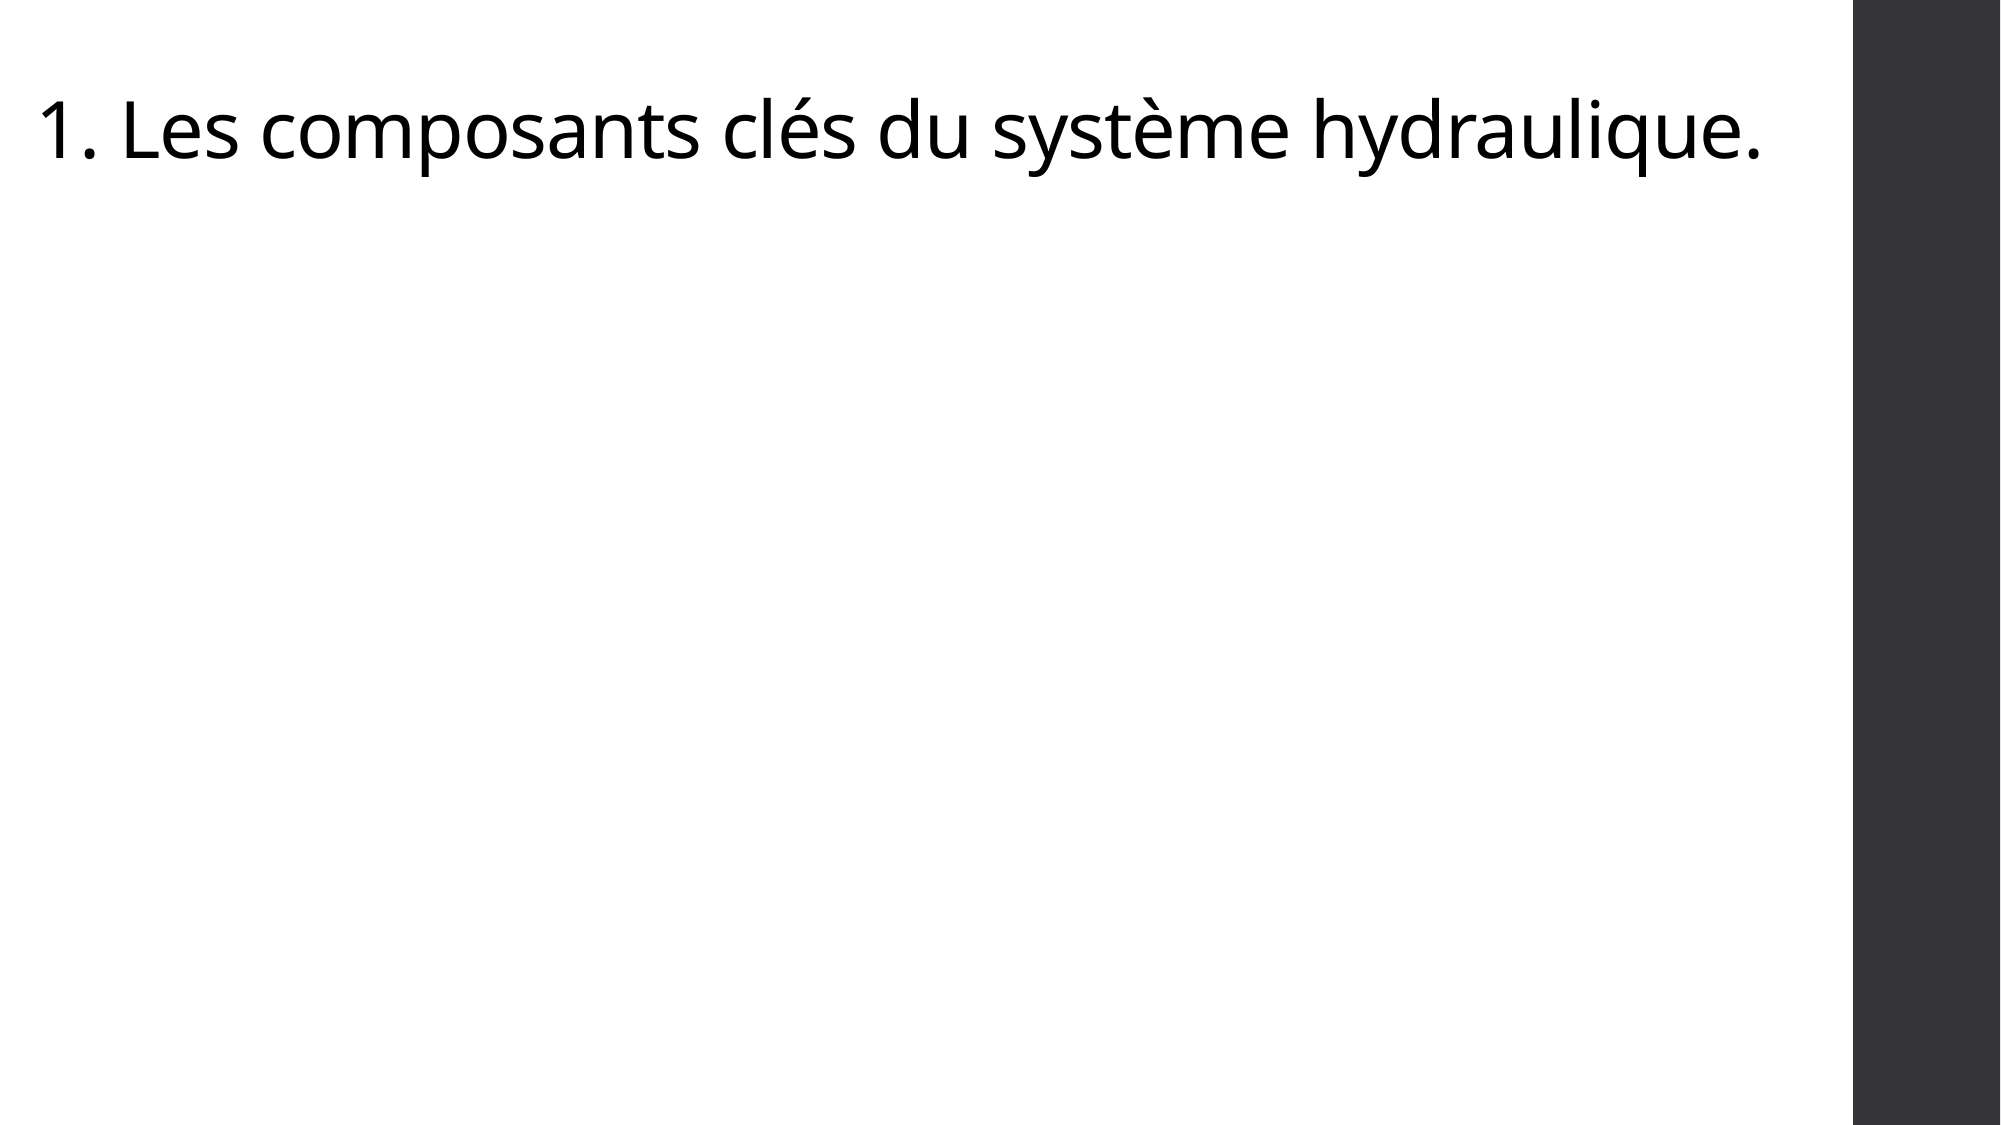

# 1. Les composants clés du système hydraulique.